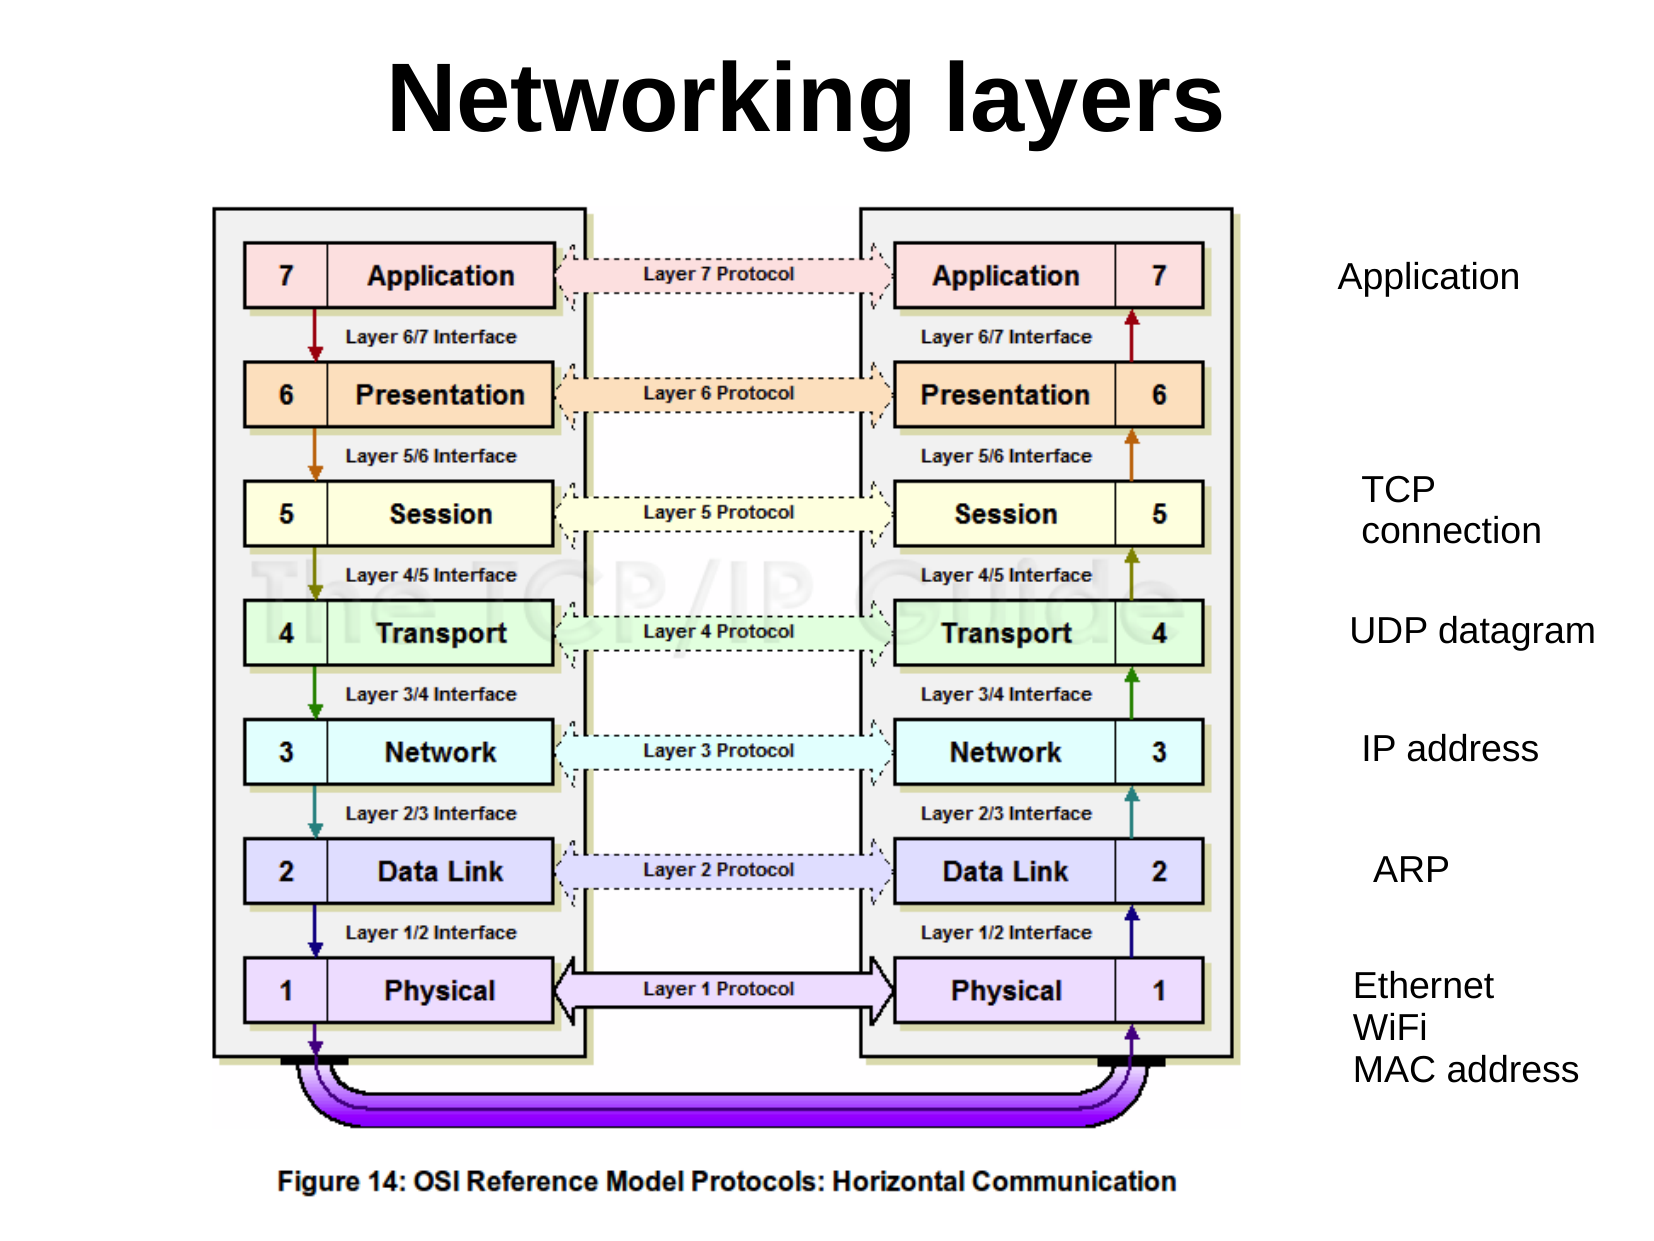

# Networking layers
Application
TCP connection
UDP datagram
IP address
ARP
Ethernet
WiFi
MAC address